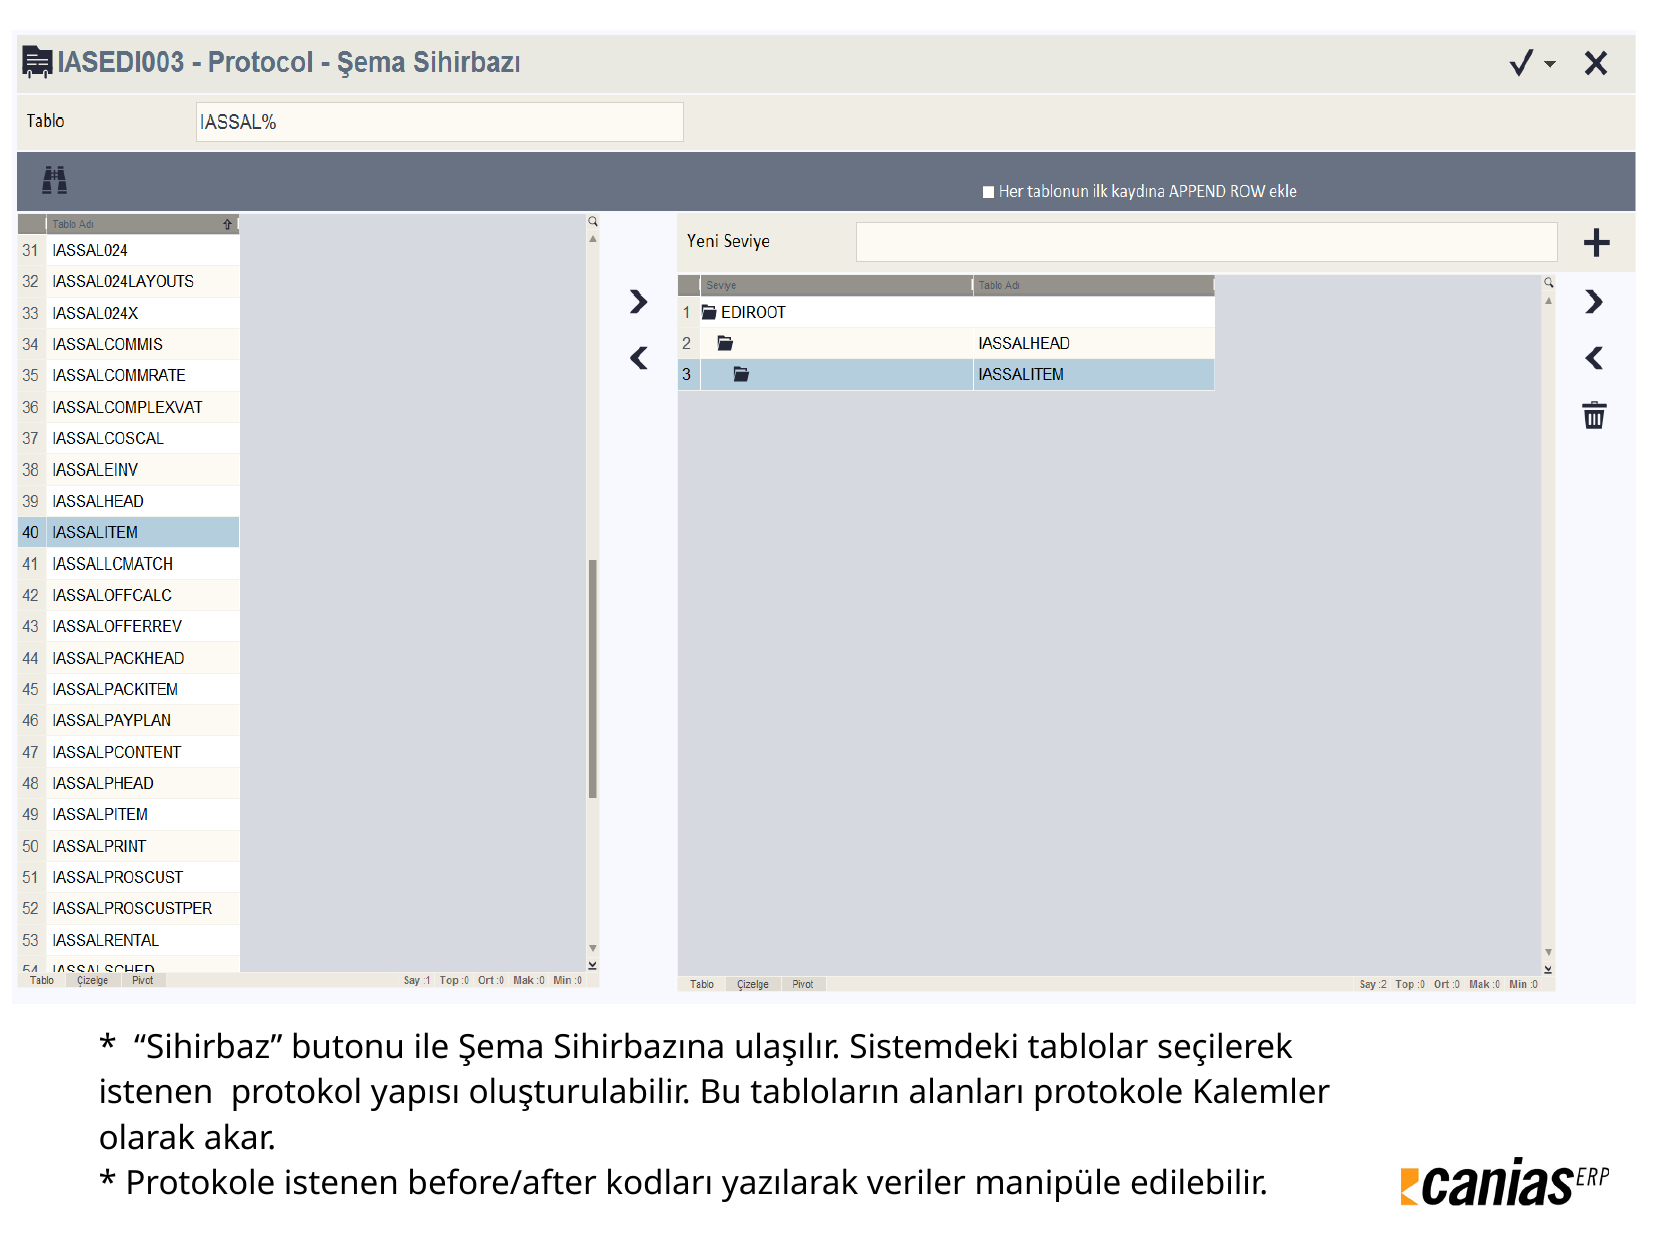

* “Sihirbaz” butonu ile Şema Sihirbazına ulaşılır. Sistemdeki tablolar seçilerek istenen protokol yapısı oluşturulabilir. Bu tabloların alanları protokole Kalemler olarak akar.
* Protokole istenen before/after kodları yazılarak veriler manipüle edilebilir.